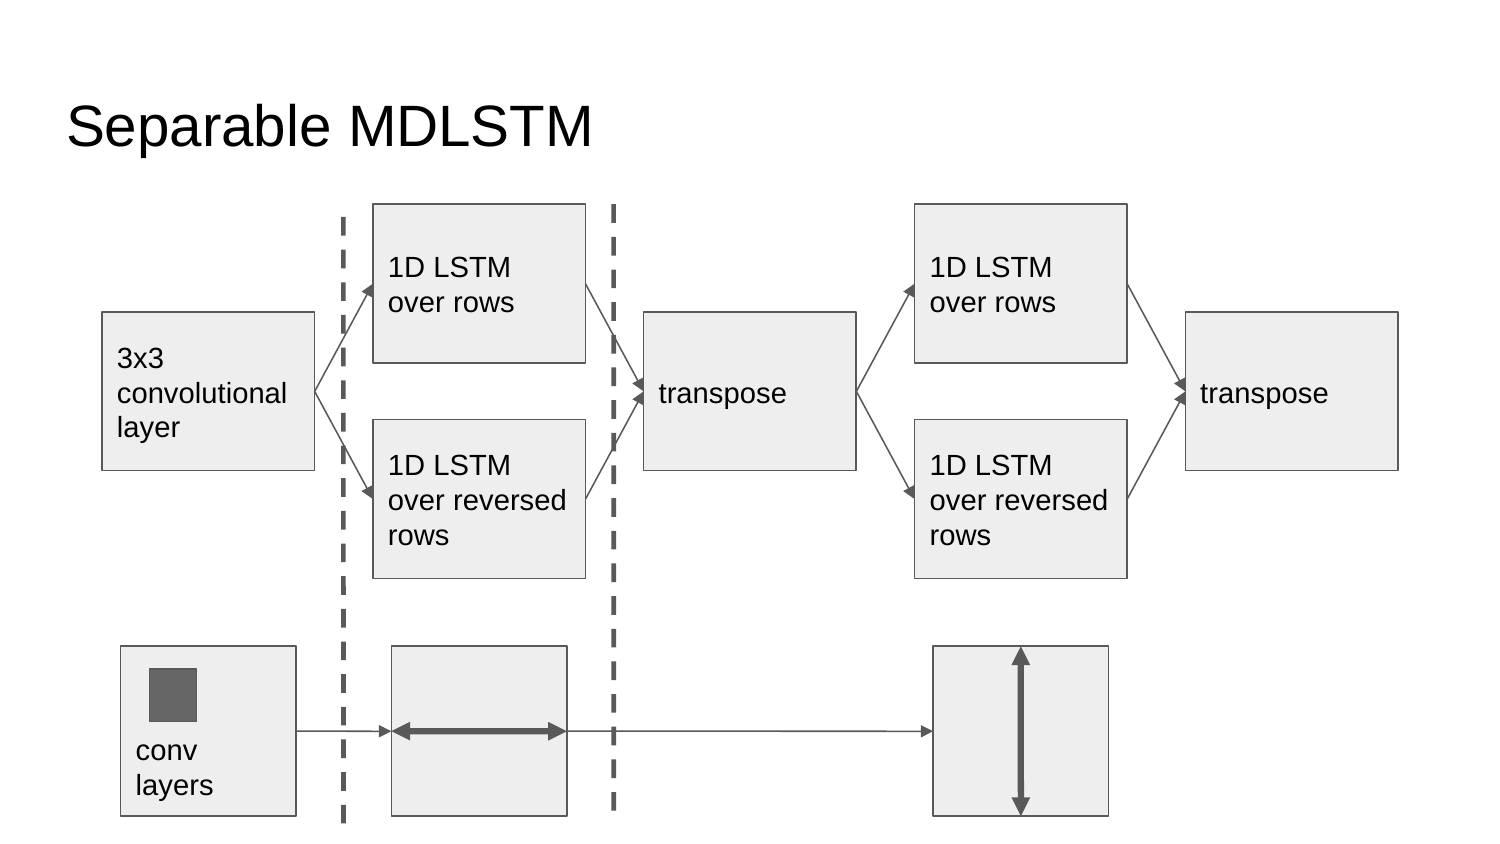

# Separable MDLSTM
1D LSTM over rows
1D LSTM over reversed rows
1D LSTM over rows
1D LSTM over reversed rows
3x3 convolutional layer
transpose
transpose
conv layers